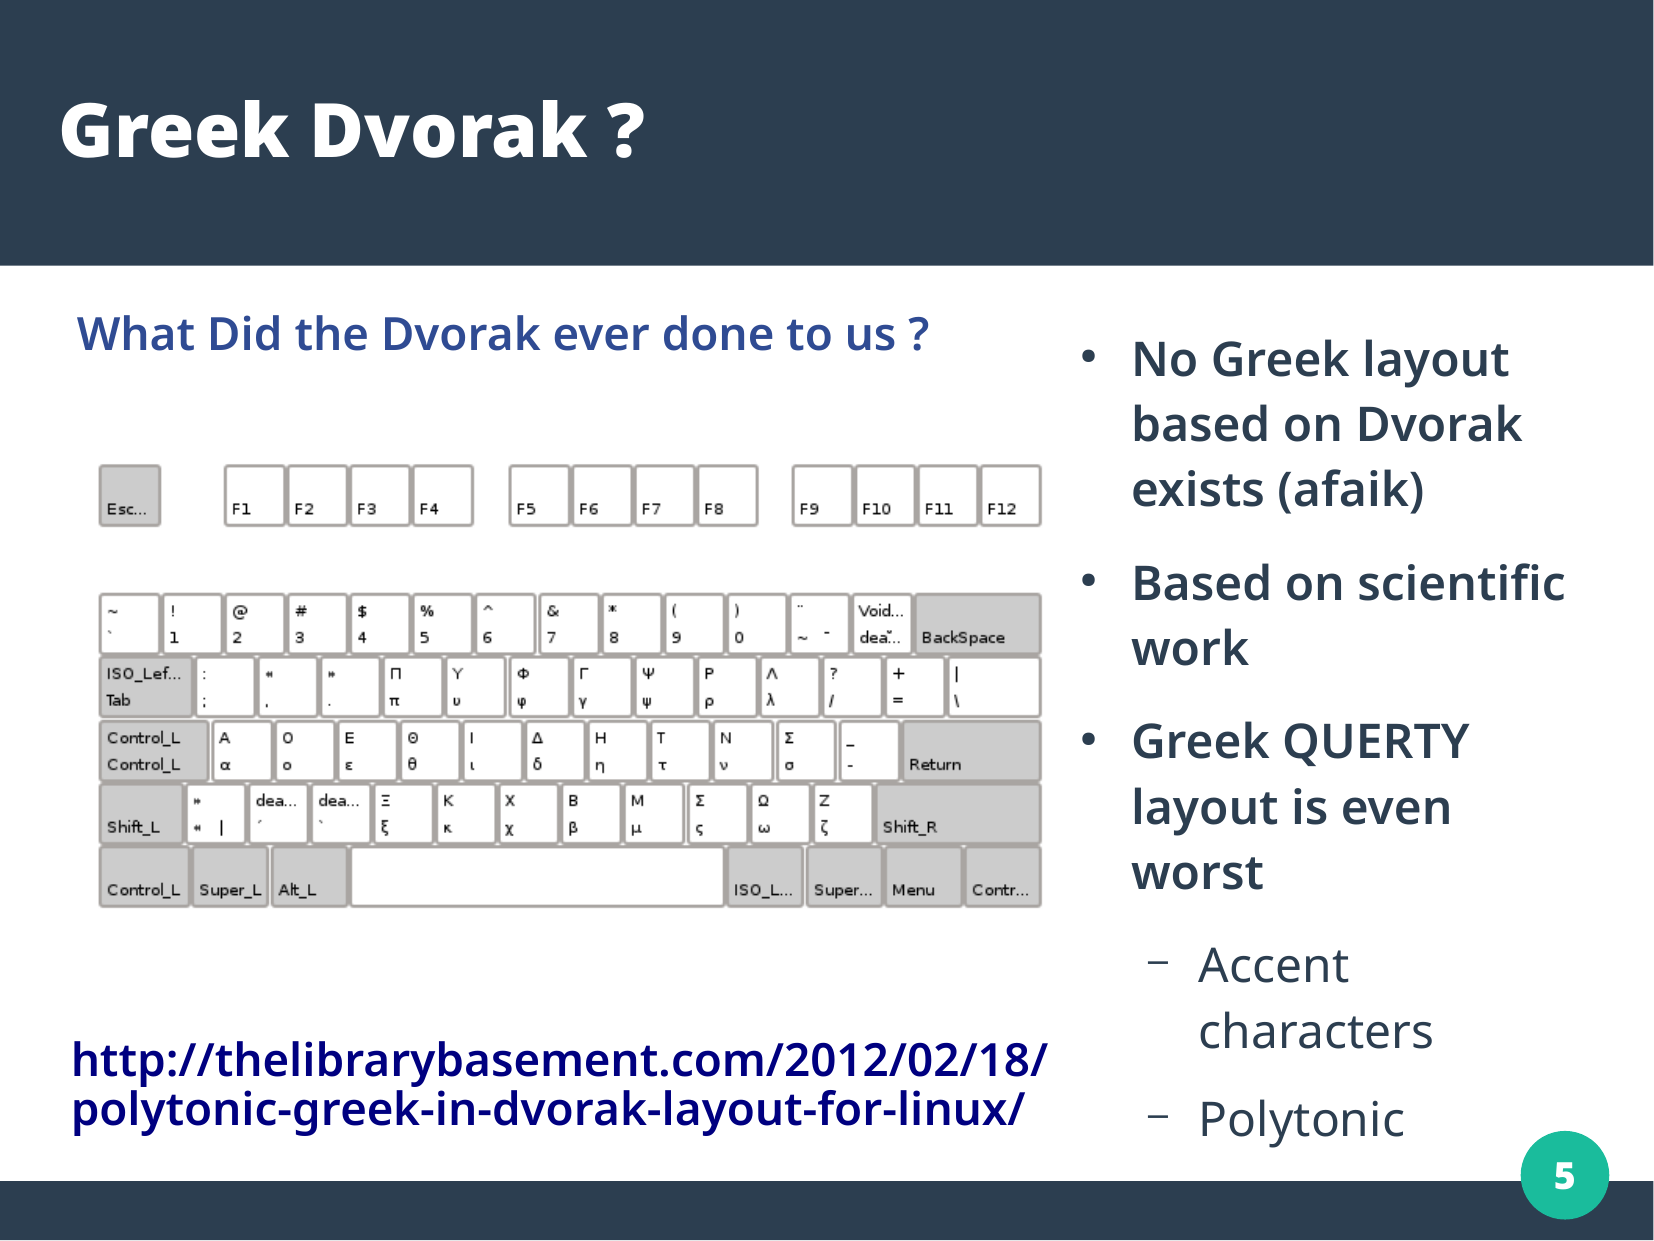

# Greek Dvorak ?
What Did the Dvorak ever done to us ?
No Greek layout based on Dvorak exists (afaik)
Based on scientific work
Greek QUERTY layout is even worst
Accent characters
Polytonic
http://thelibrarybasement.com/2012/02/18/polytonic-greek-in-dvorak-layout-for-linux/
5